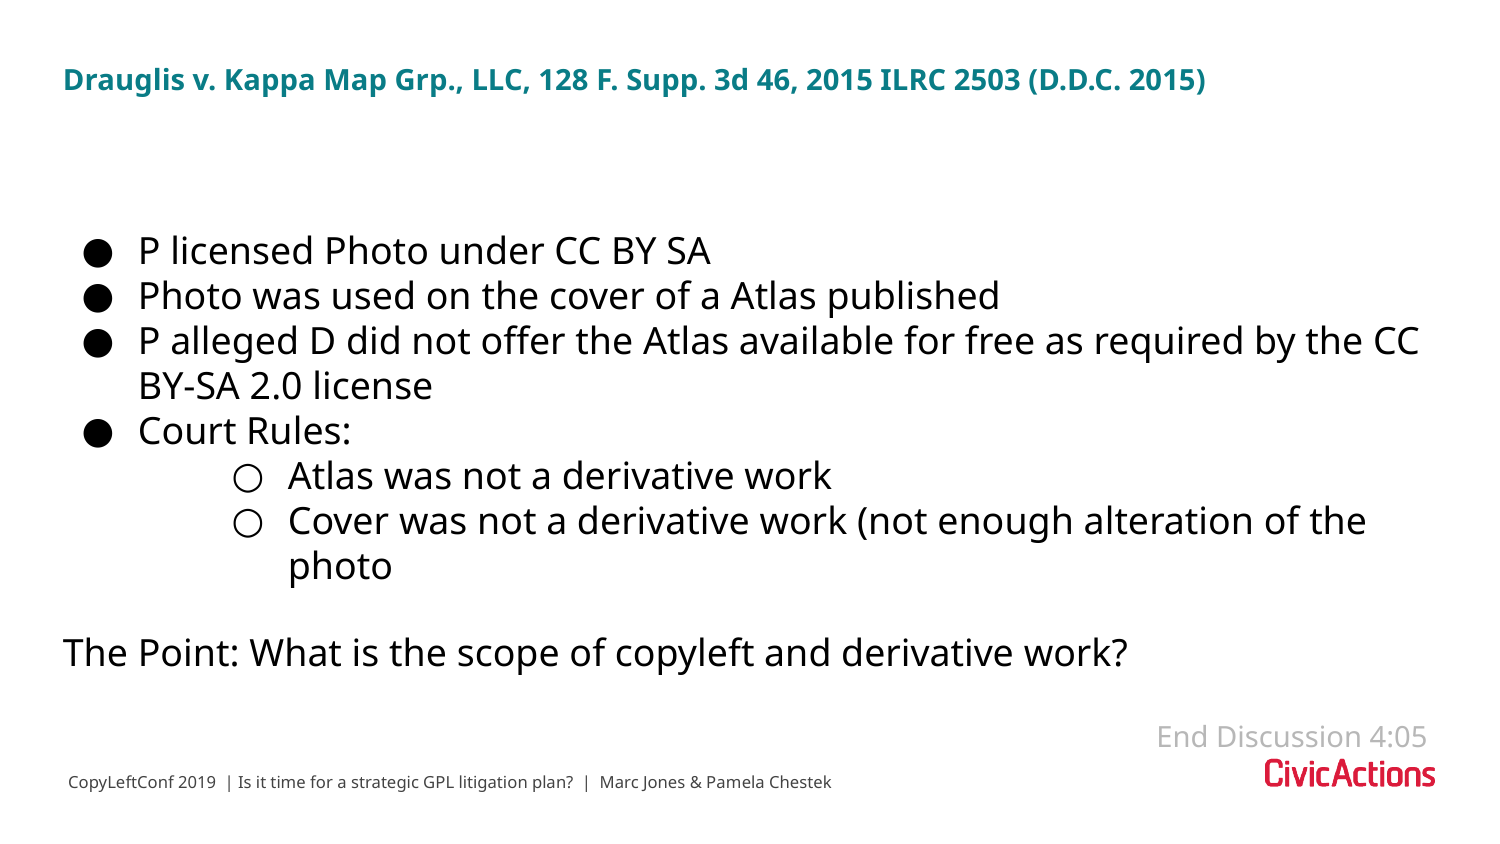

Drauglis v. Kappa Map Grp., LLC, 128 F. Supp. 3d 46, 2015 ILRC 2503 (D.D.C. 2015)
# P licensed Photo under CC BY SA
Photo was used on the cover of a Atlas published
P alleged D did not offer the Atlas available for free as required by the CC BY-SA 2.0 license
Court Rules:
Atlas was not a derivative work
Cover was not a derivative work (not enough alteration of the photo
The Point: What is the scope of copyleft and derivative work?
End Discussion 4:05
CopyLeftConf 2019 | Is it time for a strategic GPL litigation plan? | Marc Jones & Pamela Chestek